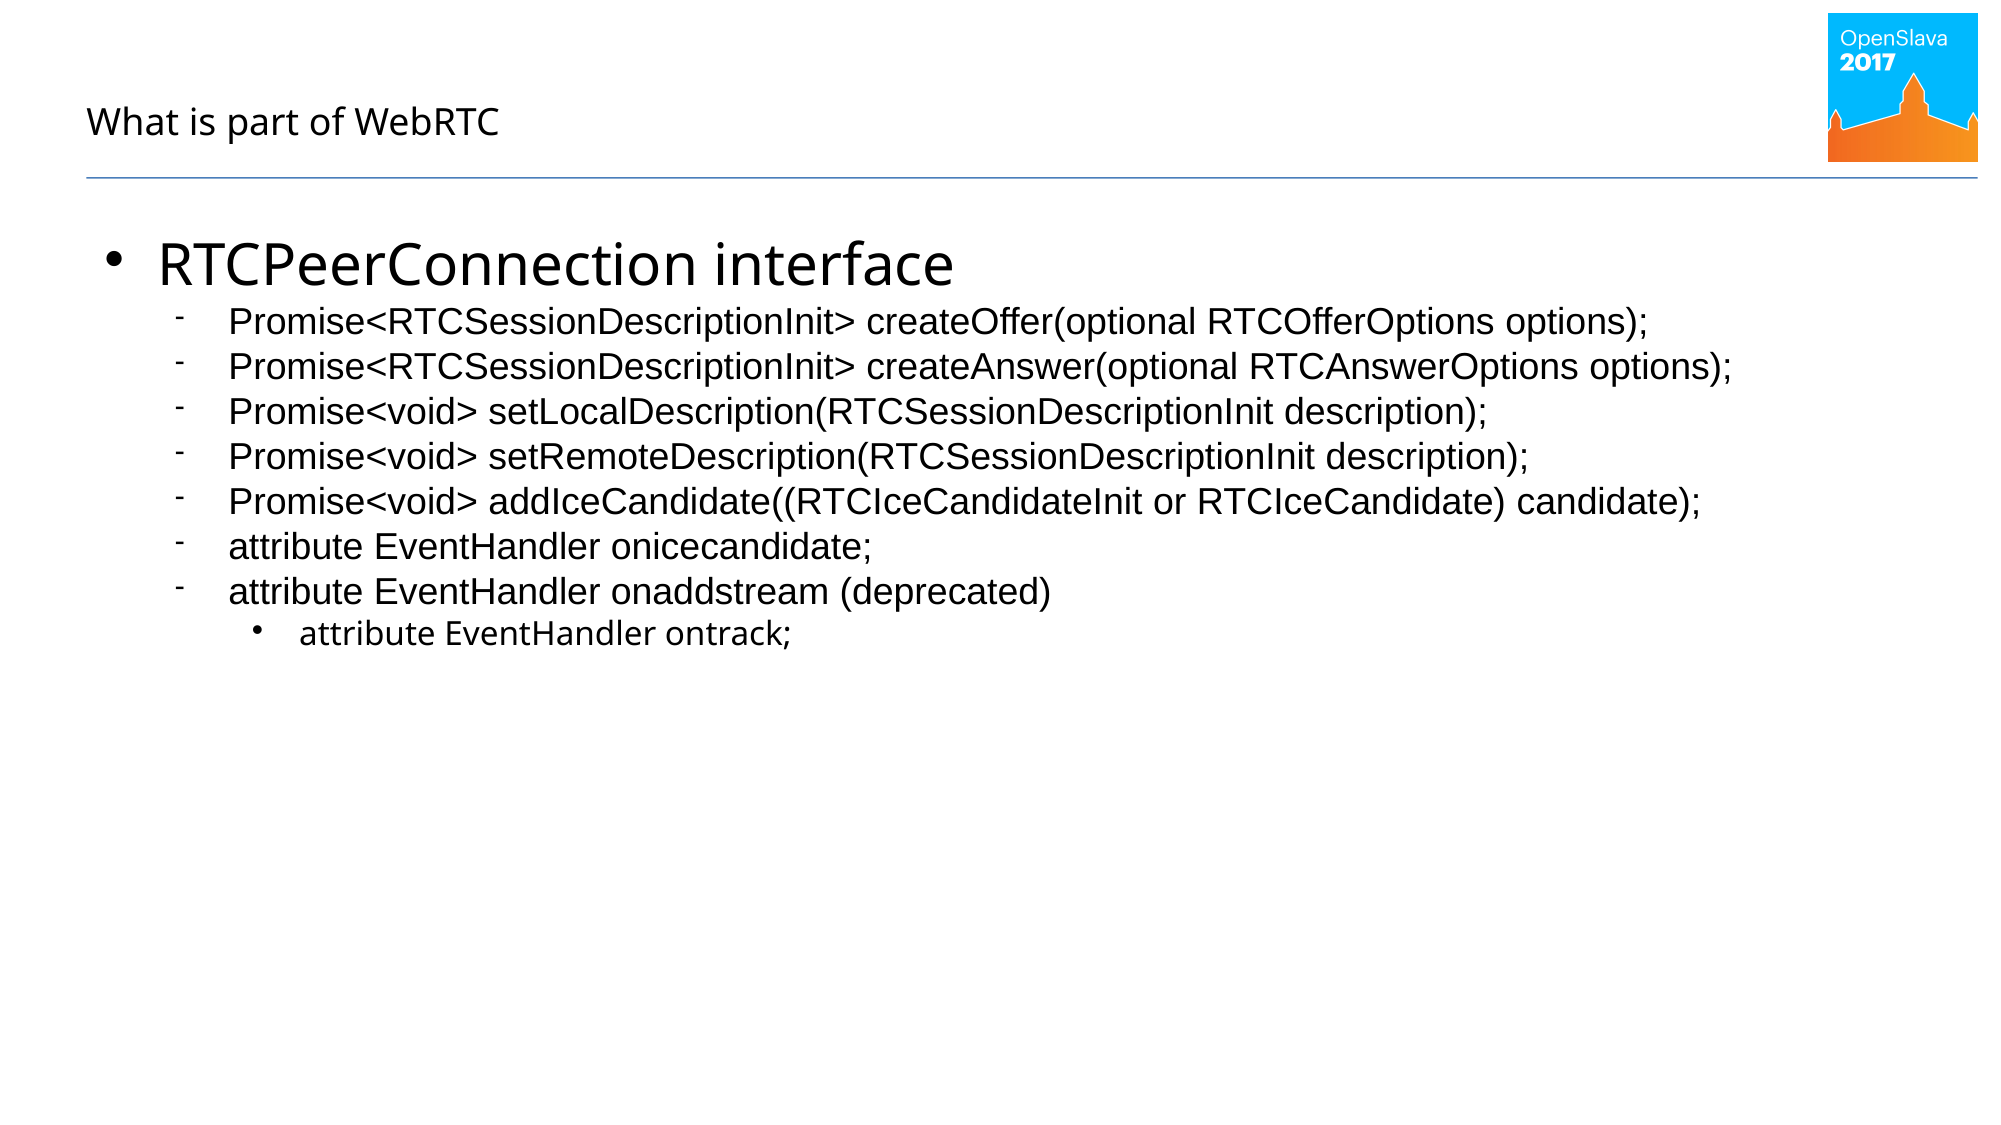

What is part of WebRTC
RTCPeerConnection interface
Promise<RTCSessionDescriptionInit> createOffer(optional RTCOfferOptions options);
Promise<RTCSessionDescriptionInit> createAnswer(optional RTCAnswerOptions options);
Promise<void> setLocalDescription(RTCSessionDescriptionInit description);
Promise<void> setRemoteDescription(RTCSessionDescriptionInit description);
Promise<void> addIceCandidate((RTCIceCandidateInit or RTCIceCandidate) candidate);
attribute EventHandler onicecandidate;
attribute EventHandler onaddstream (deprecated)
attribute EventHandler ontrack;